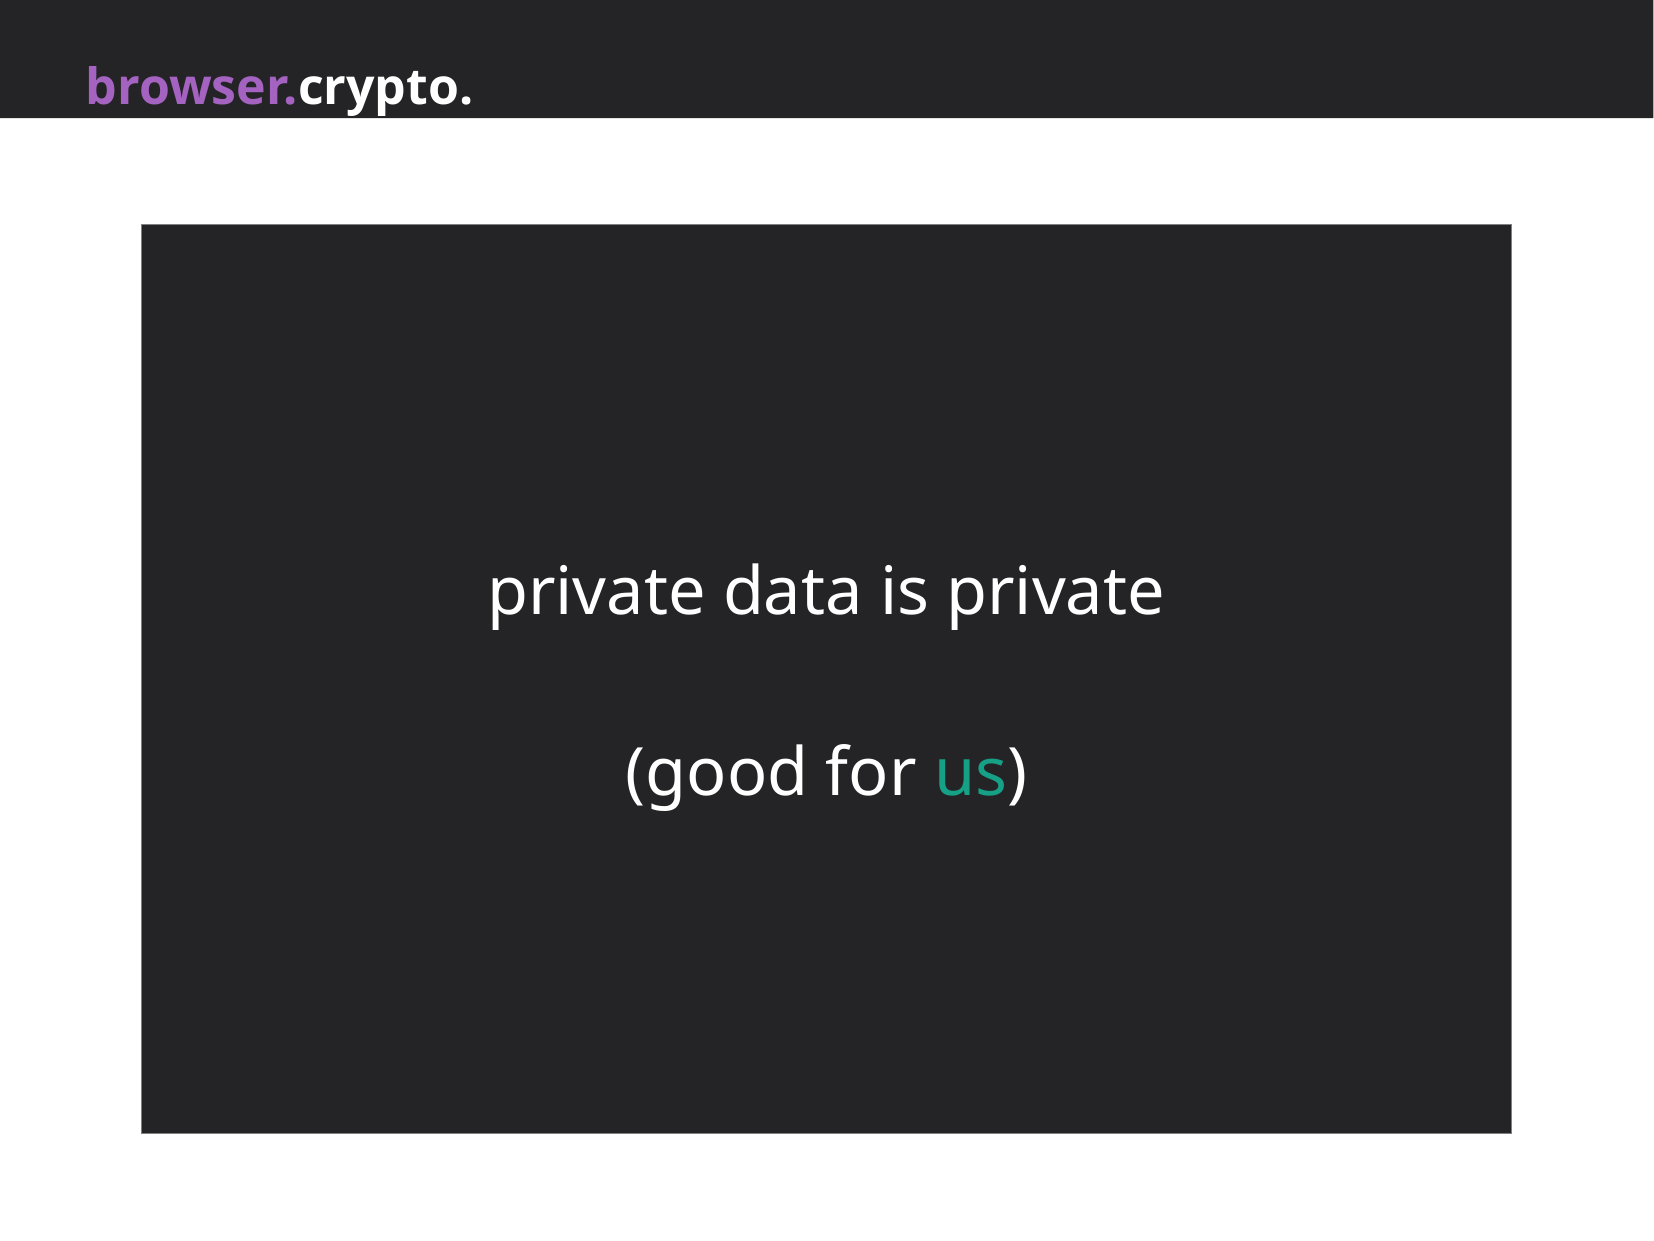

browser.crypto.
private data is private
(good for us)